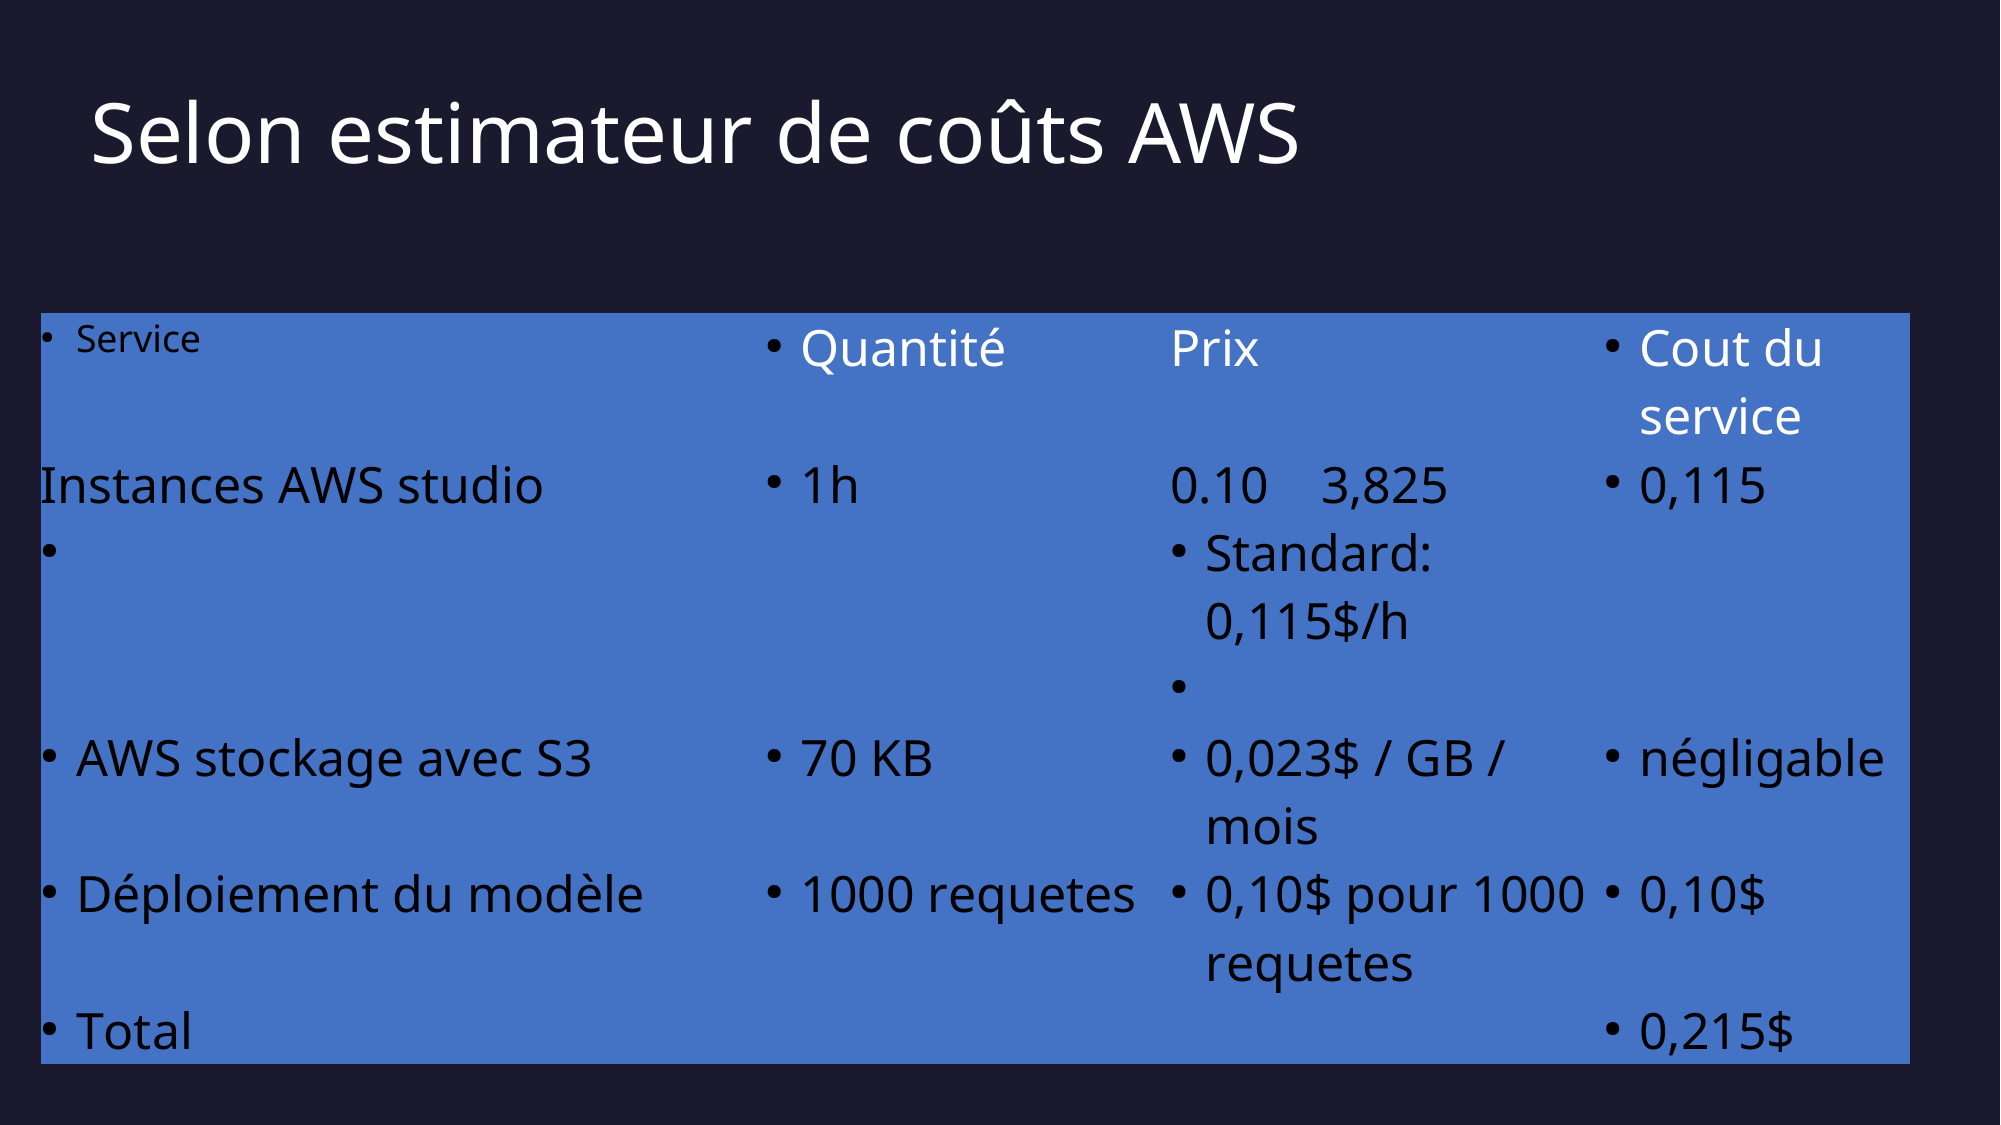

# Selon estimateur de coûts AWS
| Service | Quantité | Prix | Cout du service |
| --- | --- | --- | --- |
| Instances AWS studio | 1h | 0.10 3,825 Standard: 0,115$/h | 0,115 |
| AWS stockage avec S3 | 70 KB | 0,023$ / GB / mois | négligable |
| Déploiement du modèle | 1000 requetes | 0,10$ pour 1000 requetes | 0,10$ |
| Total | | | 0,215$ |